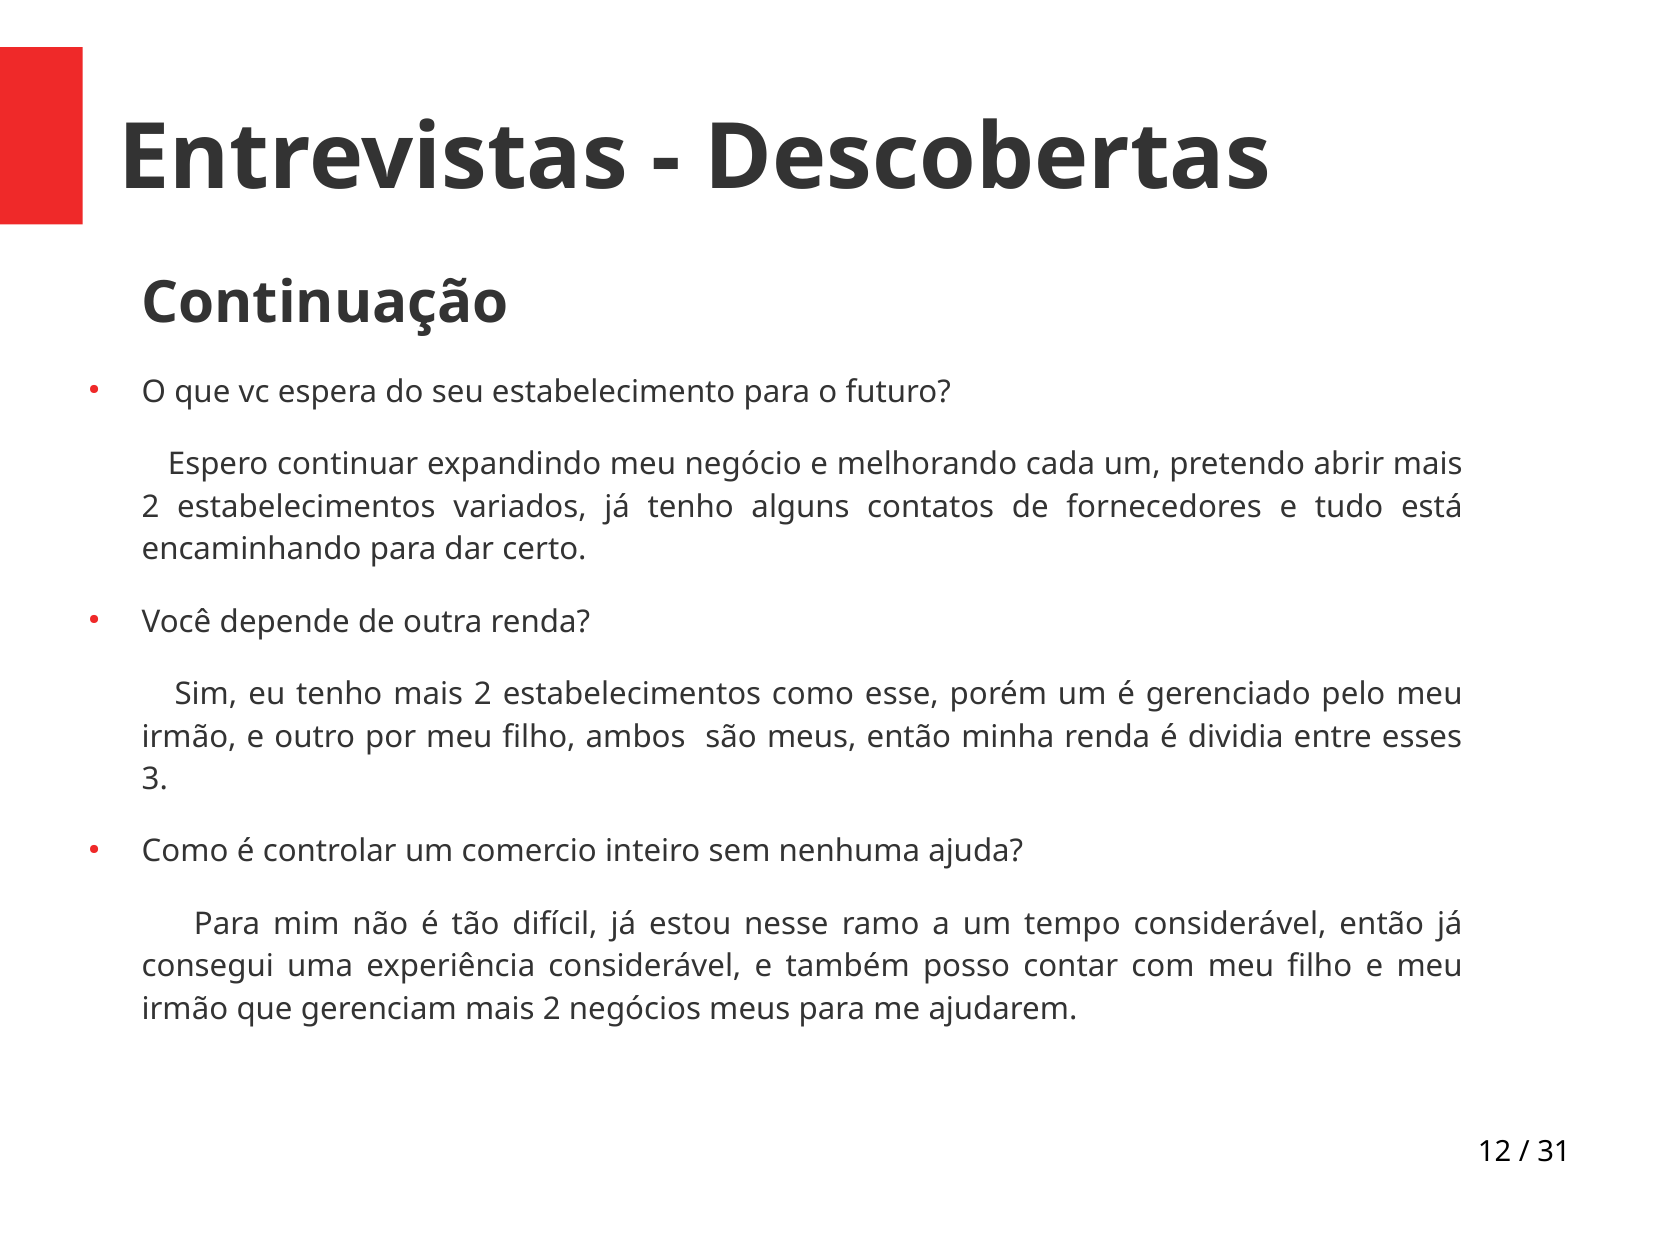

# Entrevistas - Descobertas
Continuação
O que vc espera do seu estabelecimento para o futuro?
 Espero continuar expandindo meu negócio e melhorando cada um, pretendo abrir mais 2 estabelecimentos variados, já tenho alguns contatos de fornecedores e tudo está encaminhando para dar certo.
Você depende de outra renda?
 Sim, eu tenho mais 2 estabelecimentos como esse, porém um é gerenciado pelo meu irmão, e outro por meu filho, ambos são meus, então minha renda é dividia entre esses 3.
Como é controlar um comercio inteiro sem nenhuma ajuda?
 Para mim não é tão difícil, já estou nesse ramo a um tempo considerável, então já consegui uma experiência considerável, e também posso contar com meu filho e meu irmão que gerenciam mais 2 negócios meus para me ajudarem.
12